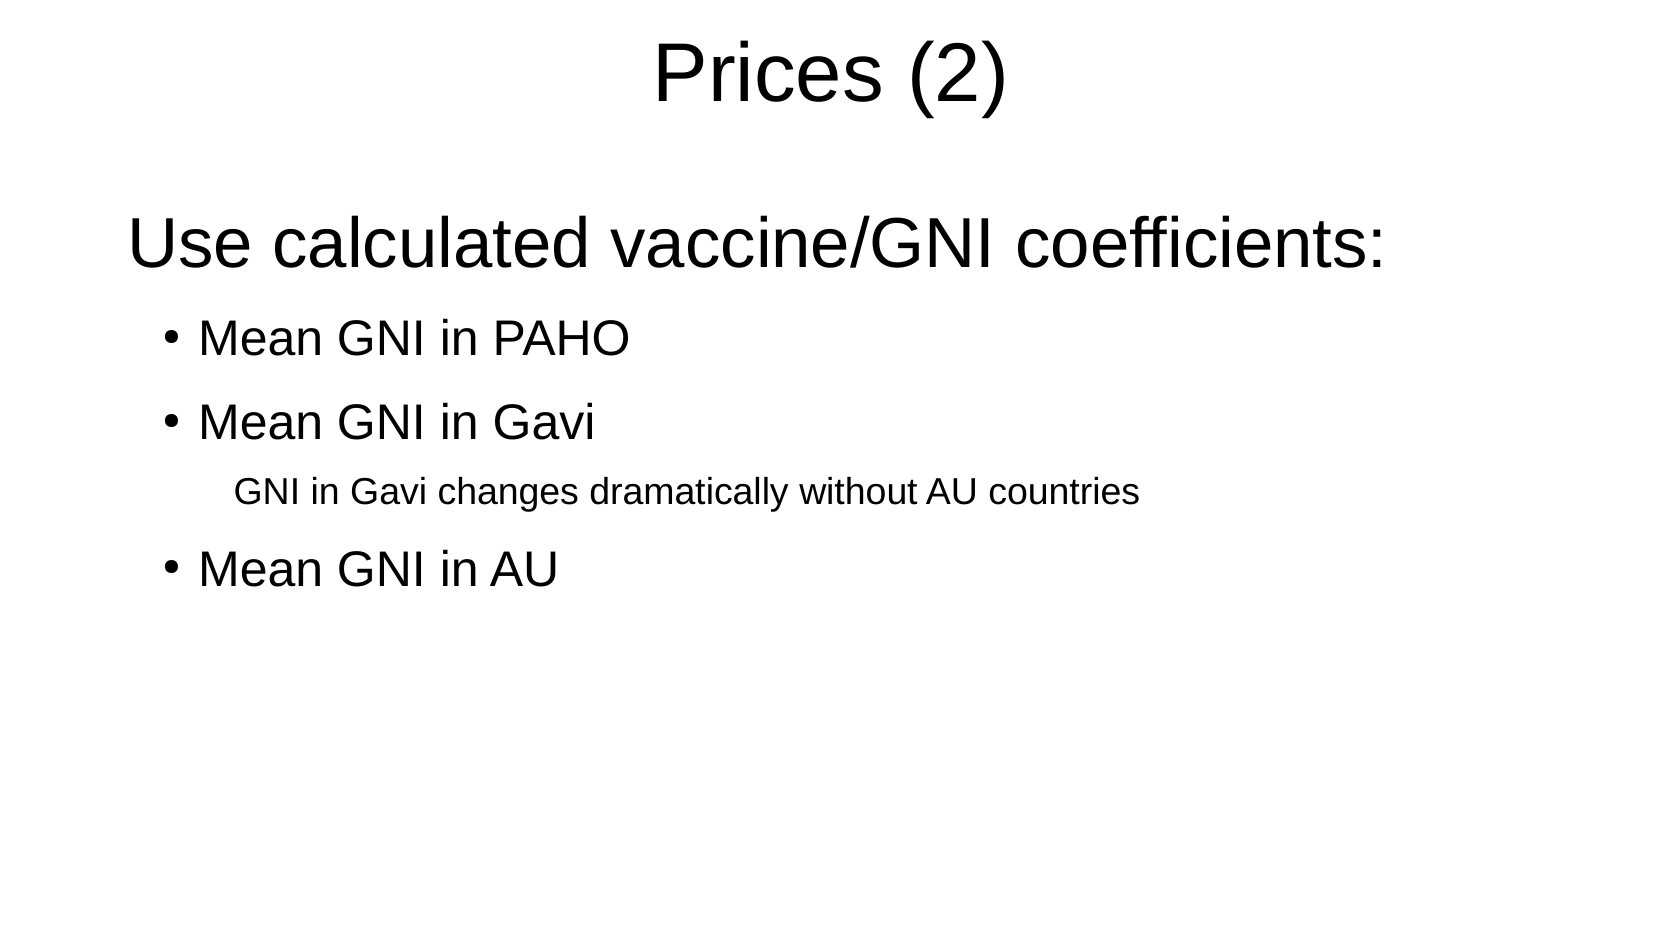

# Prices (2)
Use calculated vaccine/GNI coefficients:
Mean GNI in PAHO
Mean GNI in Gavi
GNI in Gavi changes dramatically without AU countries
Mean GNI in AU